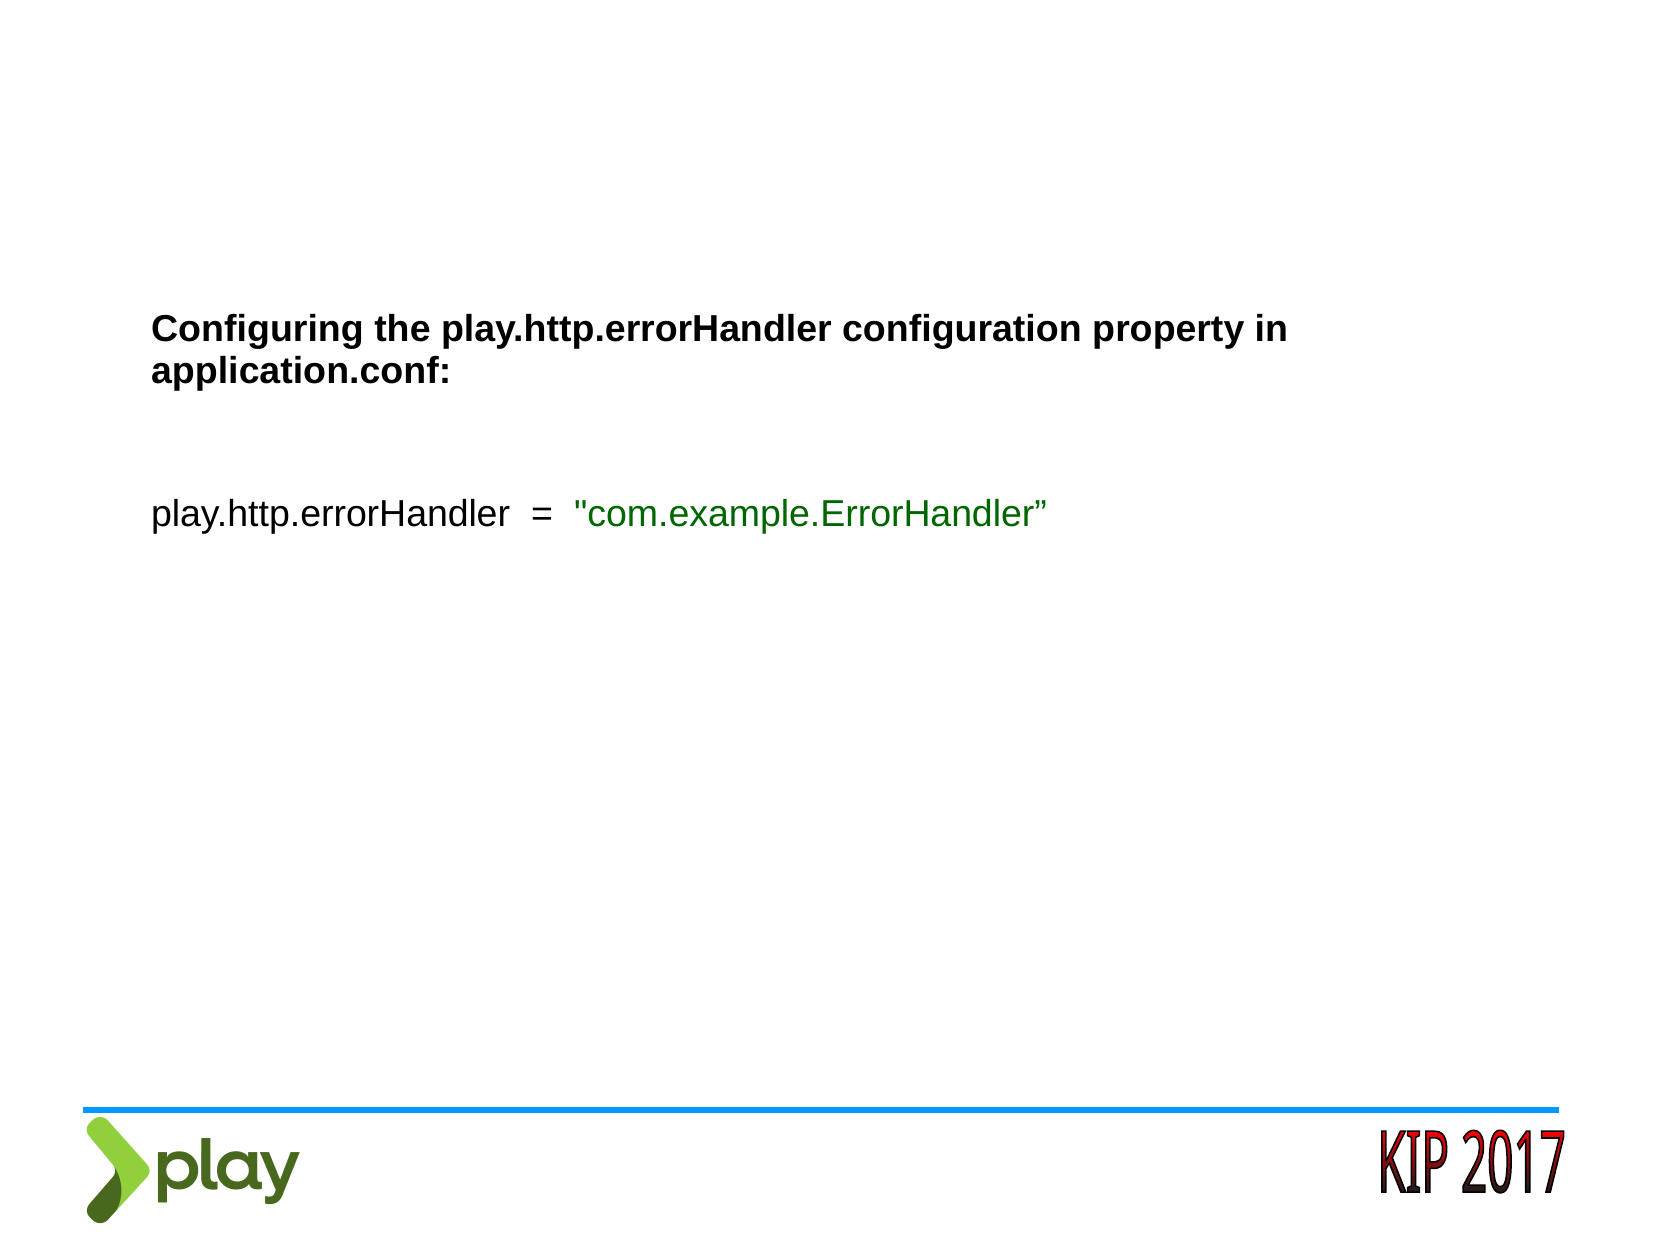

#
Configuring the play.http.errorHandler configuration property in application.conf:
play.http.errorHandler = "com.example.ErrorHandler”